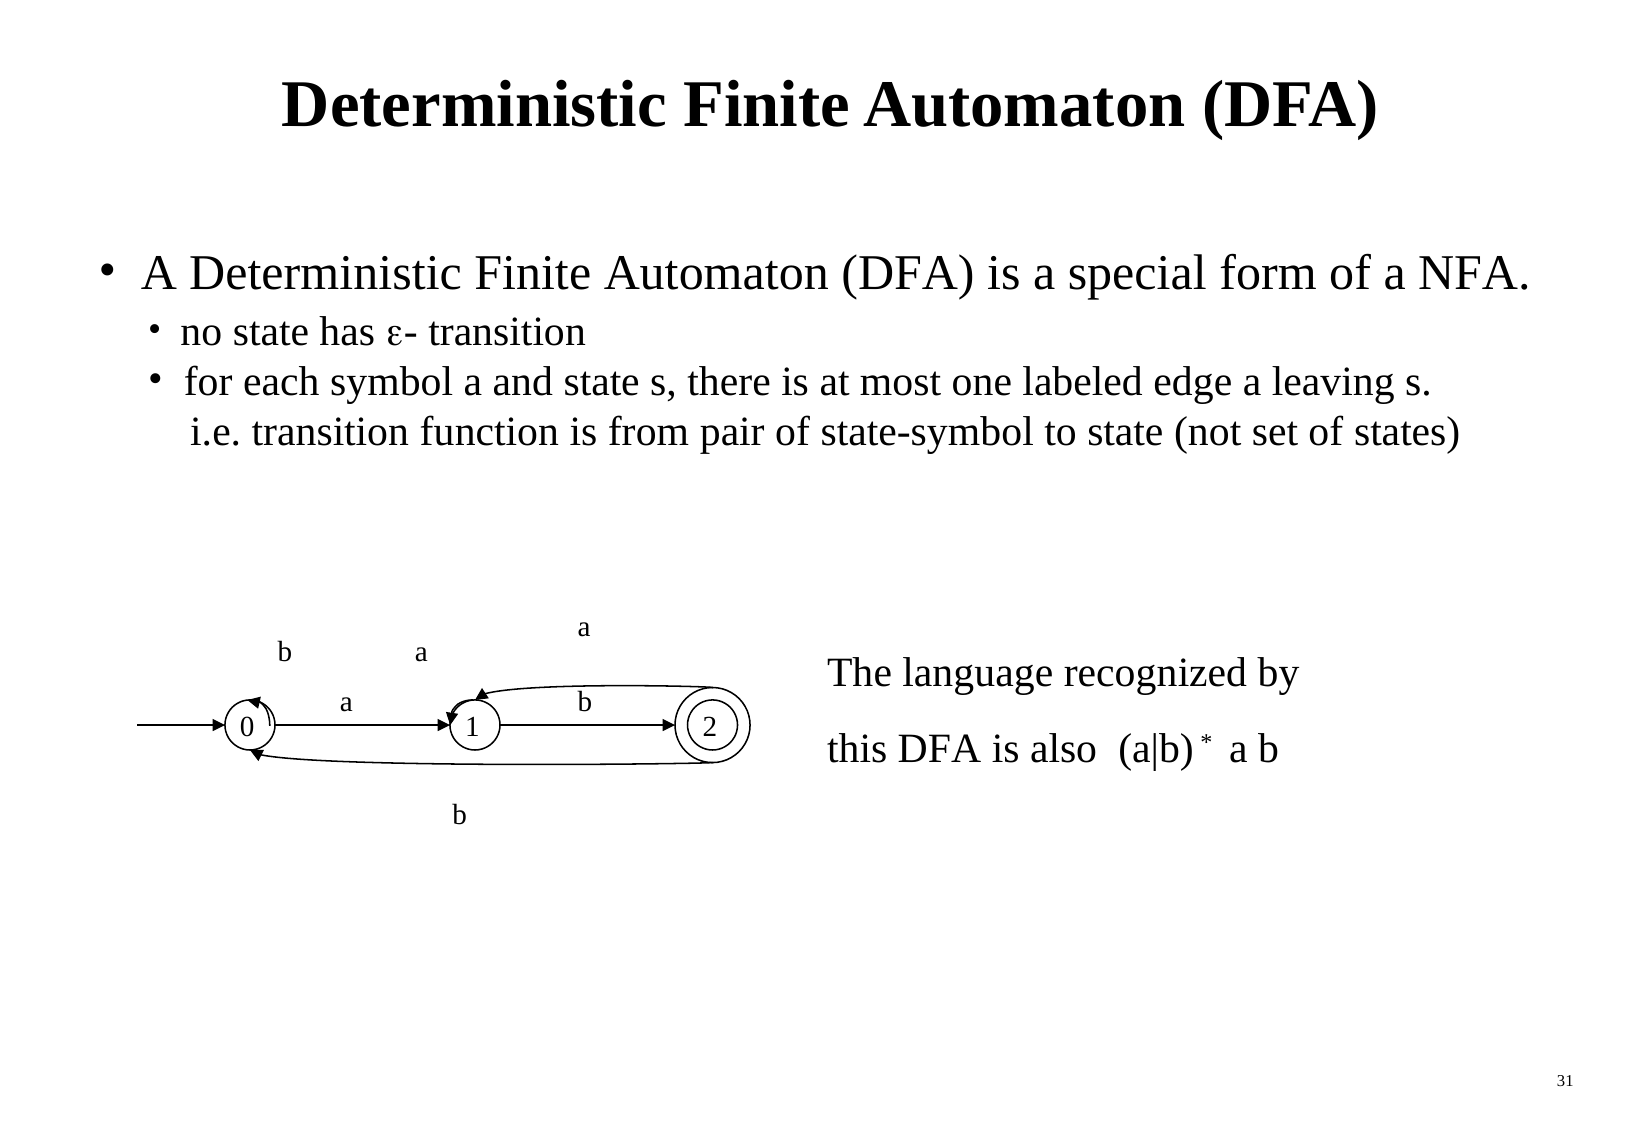

# Deterministic Finite Automaton (DFA)
 A Deterministic Finite Automaton (DFA) is a special form of a NFA.
 no state has - transition
 for each symbol a and state s, there is at most one labeled edge a leaving s.
 i.e. transition function is from pair of state-symbol to state (not set of states)
a
b
a
The language recognized by
this DFA is also (a|b) * a b
a
b
0
1
2
b